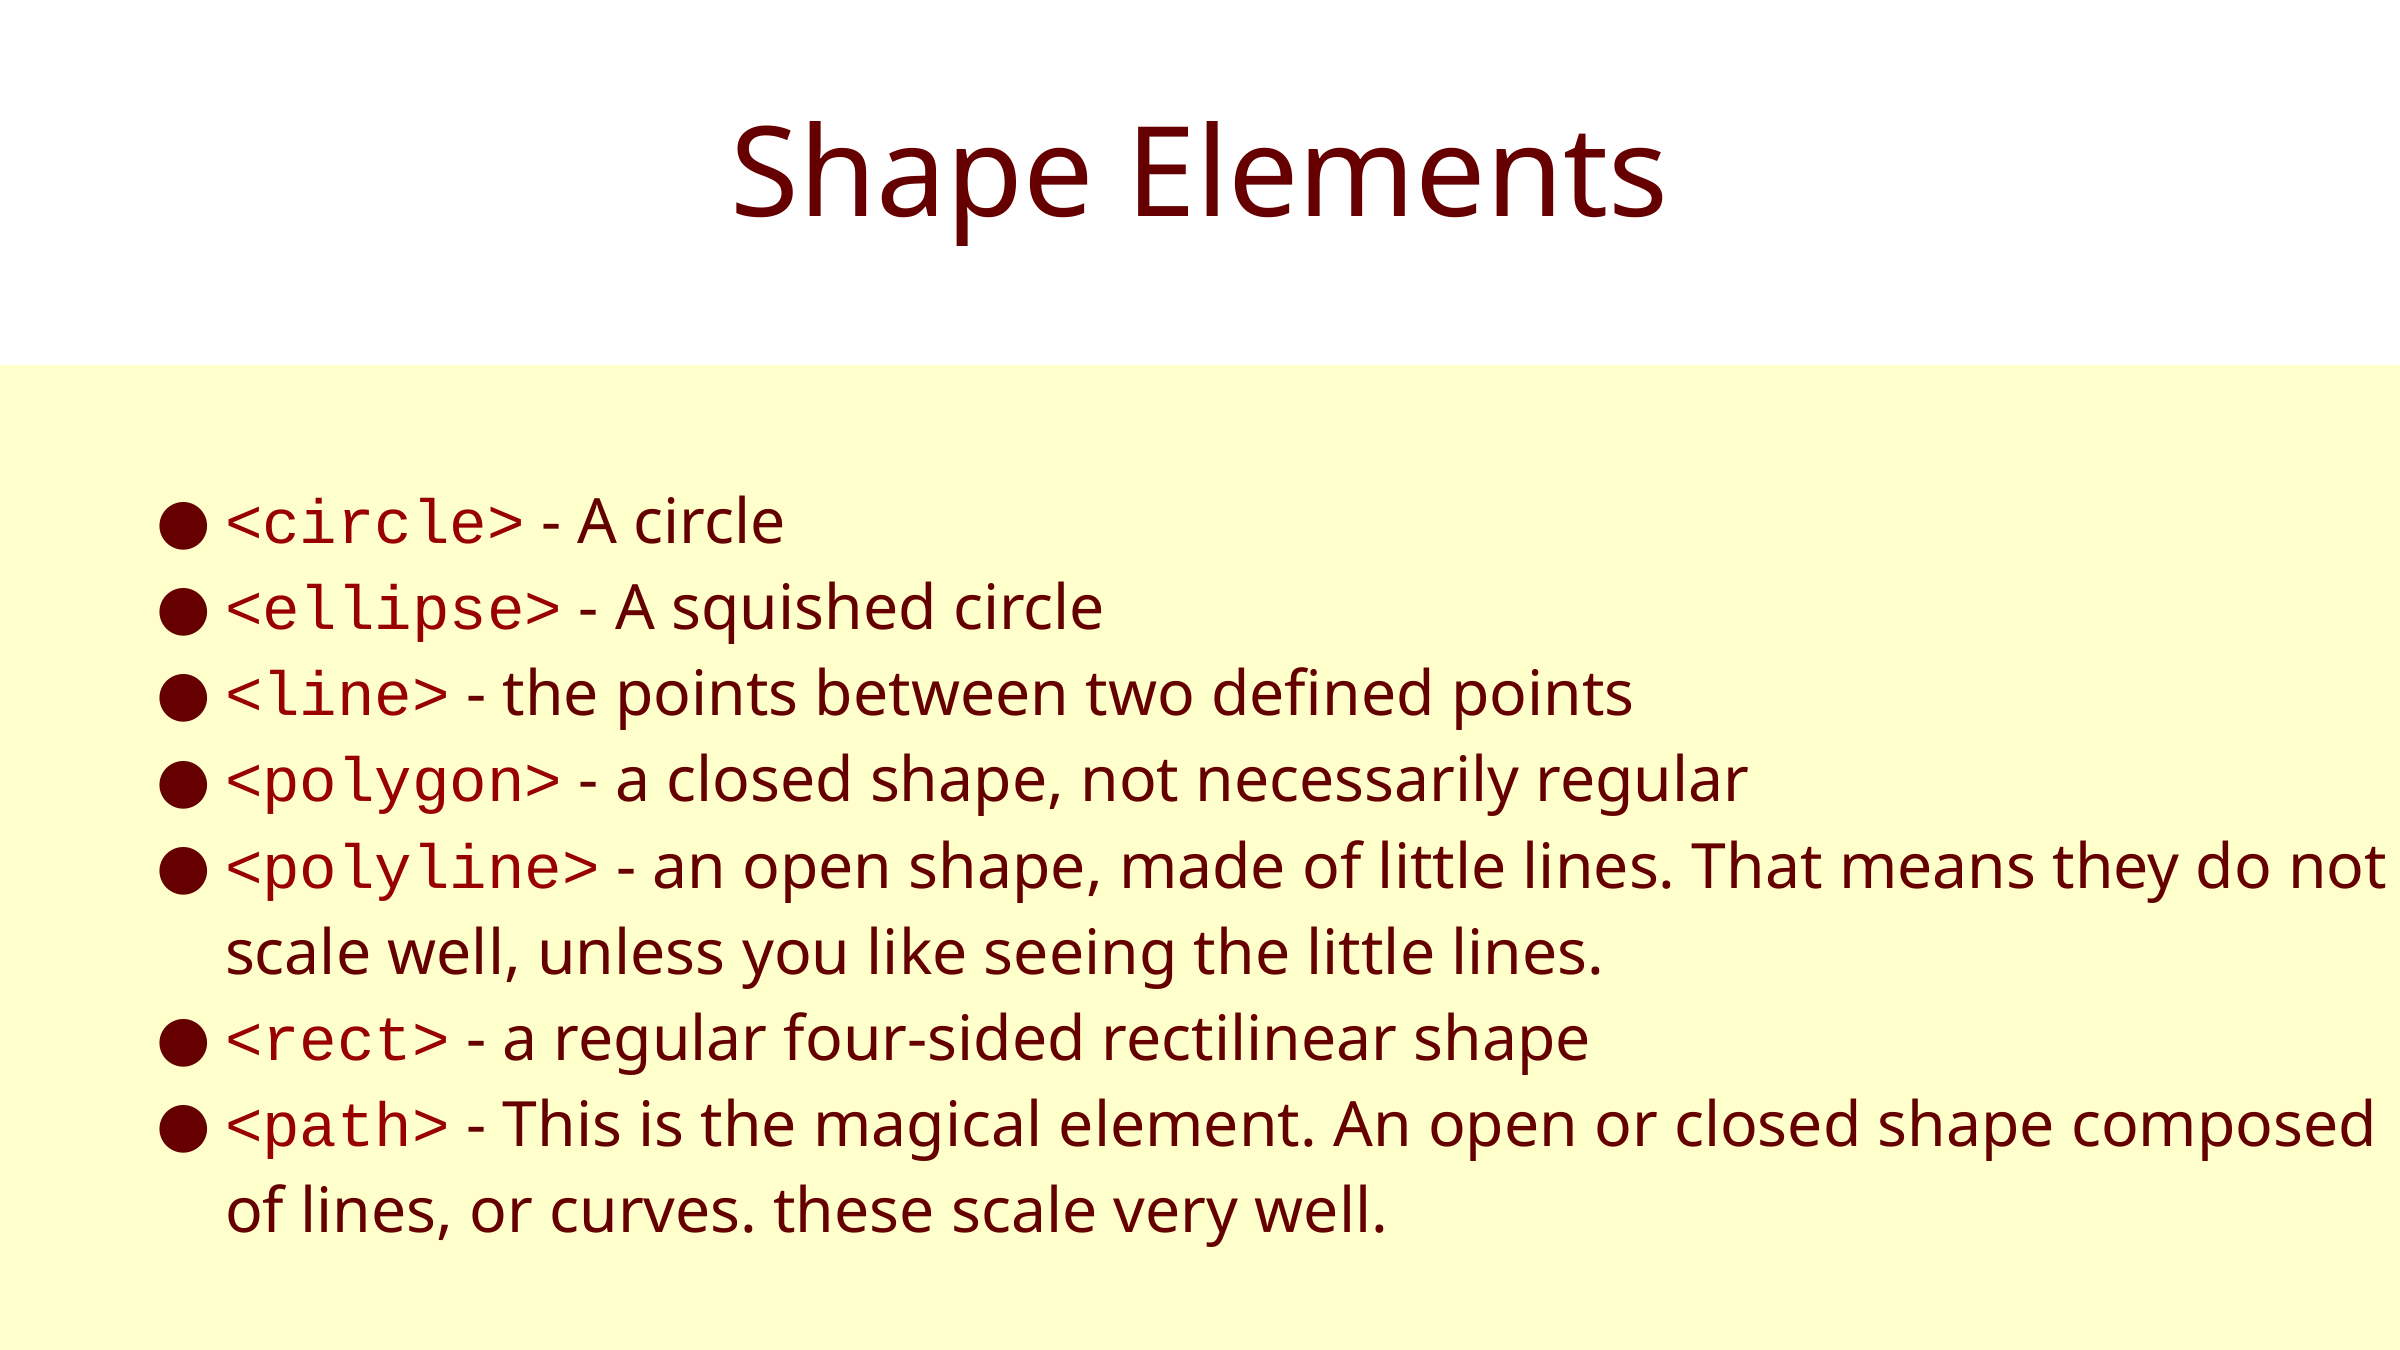

Shape Elements
<circle> - A circle
<ellipse> - A squished circle
<line> - the points between two defined points
<polygon> - a closed shape, not necessarily regular
<polyline> - an open shape, made of little lines. That means they do not scale well, unless you like seeing the little lines.
<rect> - a regular four-sided rectilinear shape
<path> - This is the magical element. An open or closed shape composed of lines, or curves. these scale very well.